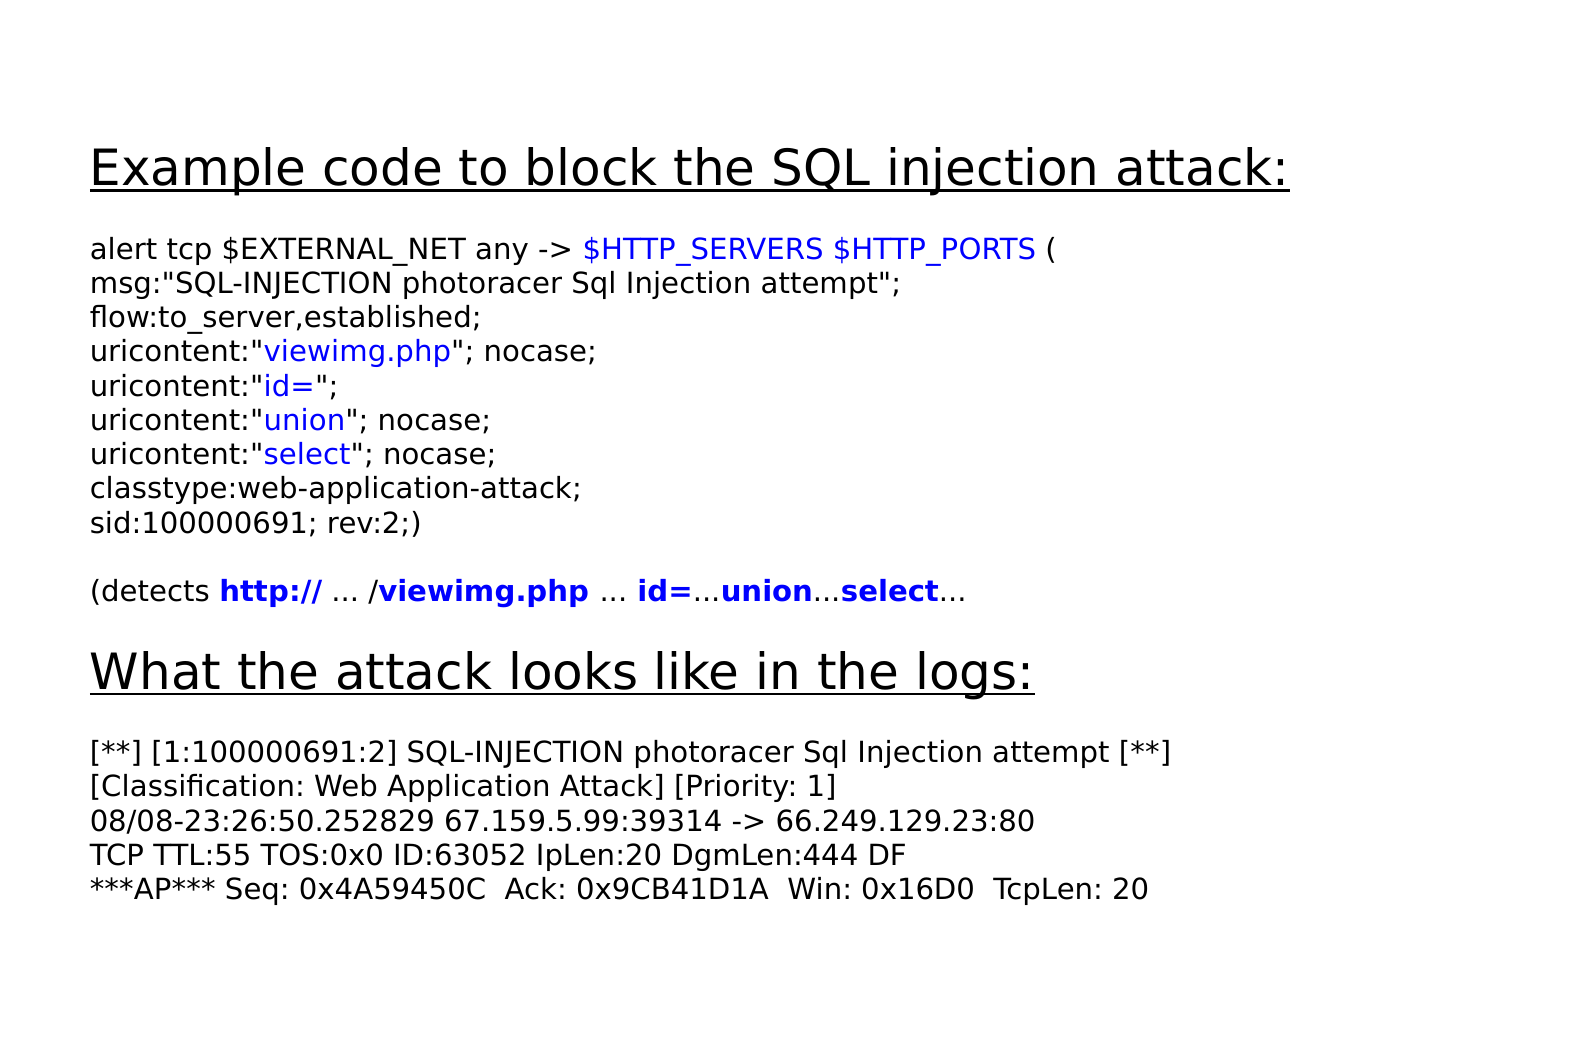

Example code to block the SQL injection attack:
alert tcp $EXTERNAL_NET any -> $HTTP_SERVERS $HTTP_PORTS (
msg:"SQL-INJECTION photoracer Sql Injection attempt";
flow:to_server,established;
uricontent:"viewimg.php"; nocase;
uricontent:"id=";
uricontent:"union"; nocase;
uricontent:"select"; nocase;
classtype:web-application-attack;
sid:100000691; rev:2;)
(detects http:// ... /viewimg.php ... id=...union...select...
What the attack looks like in the logs:
[**] [1:100000691:2] SQL-INJECTION photoracer Sql Injection attempt [**]
[Classification: Web Application Attack] [Priority: 1]
08/08-23:26:50.252829 67.159.5.99:39314 -> 66.249.129.23:80
TCP TTL:55 TOS:0x0 ID:63052 IpLen:20 DgmLen:444 DF
***AP*** Seq: 0x4A59450C Ack: 0x9CB41D1A Win: 0x16D0 TcpLen: 20